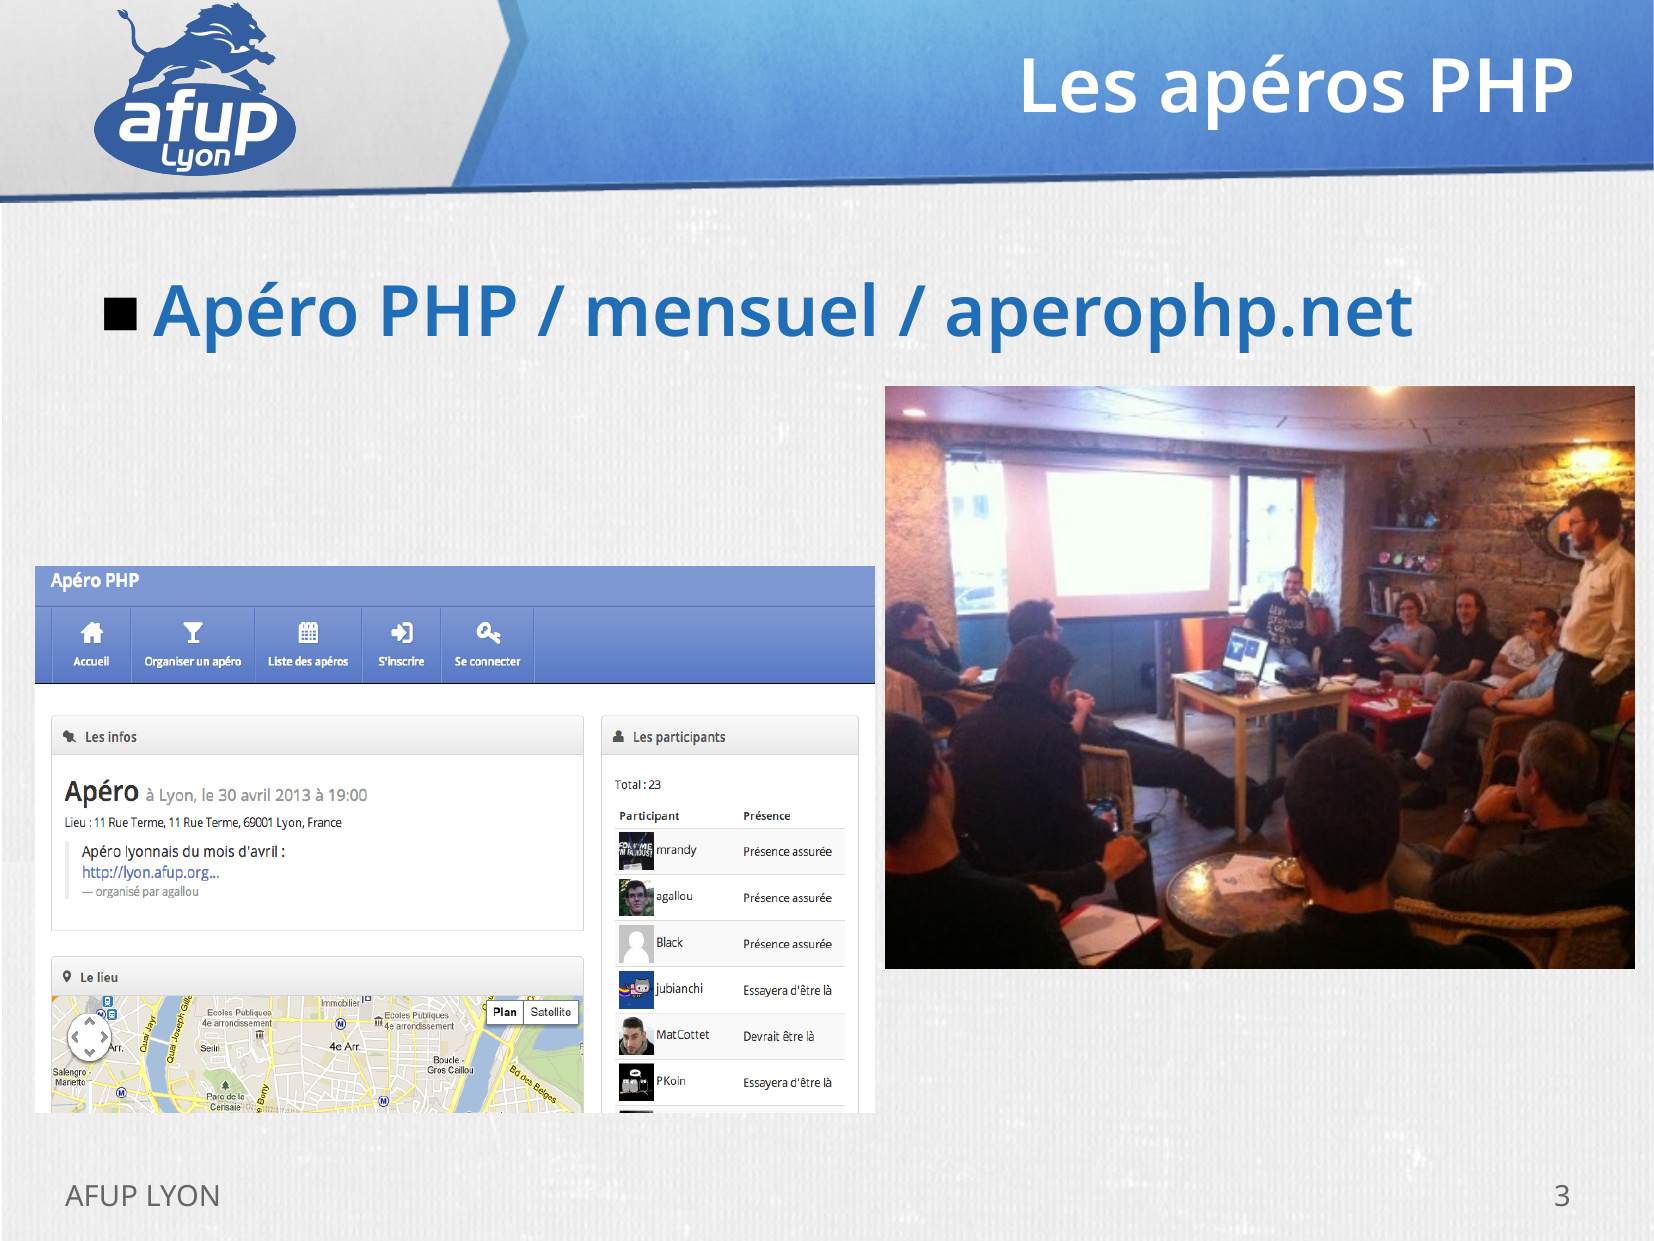

# Les apéros PHP
Apéro PHP / mensuel / aperophp.net
3